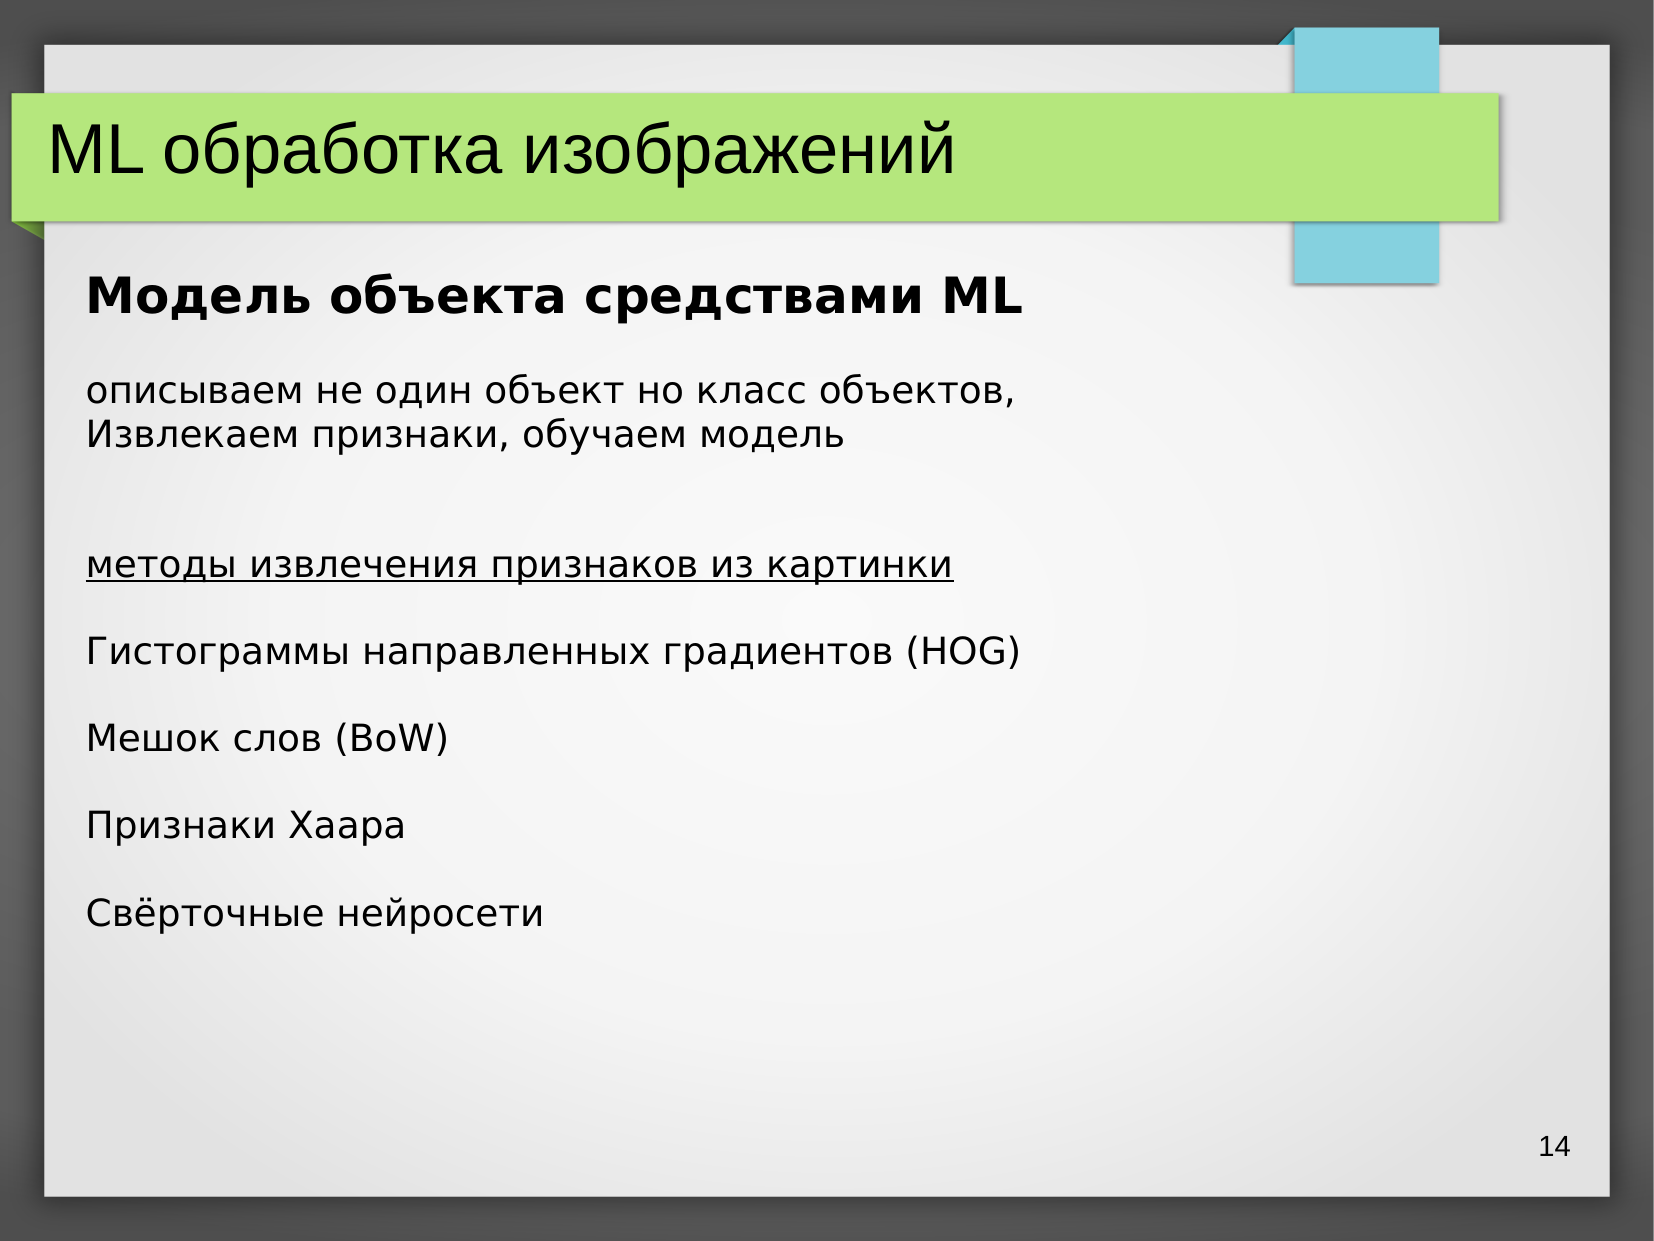

# ML обработка изображений
Модель объекта средствами ML
описываем не один объект но класс объектов,
Извлекаем признаки, обучаем модель
методы извлечения признаков из картинки
Гистограммы направленных градиентов (HOG)
Мешок слов (BoW)
Признаки Хаара
Свёрточные нейросети
14